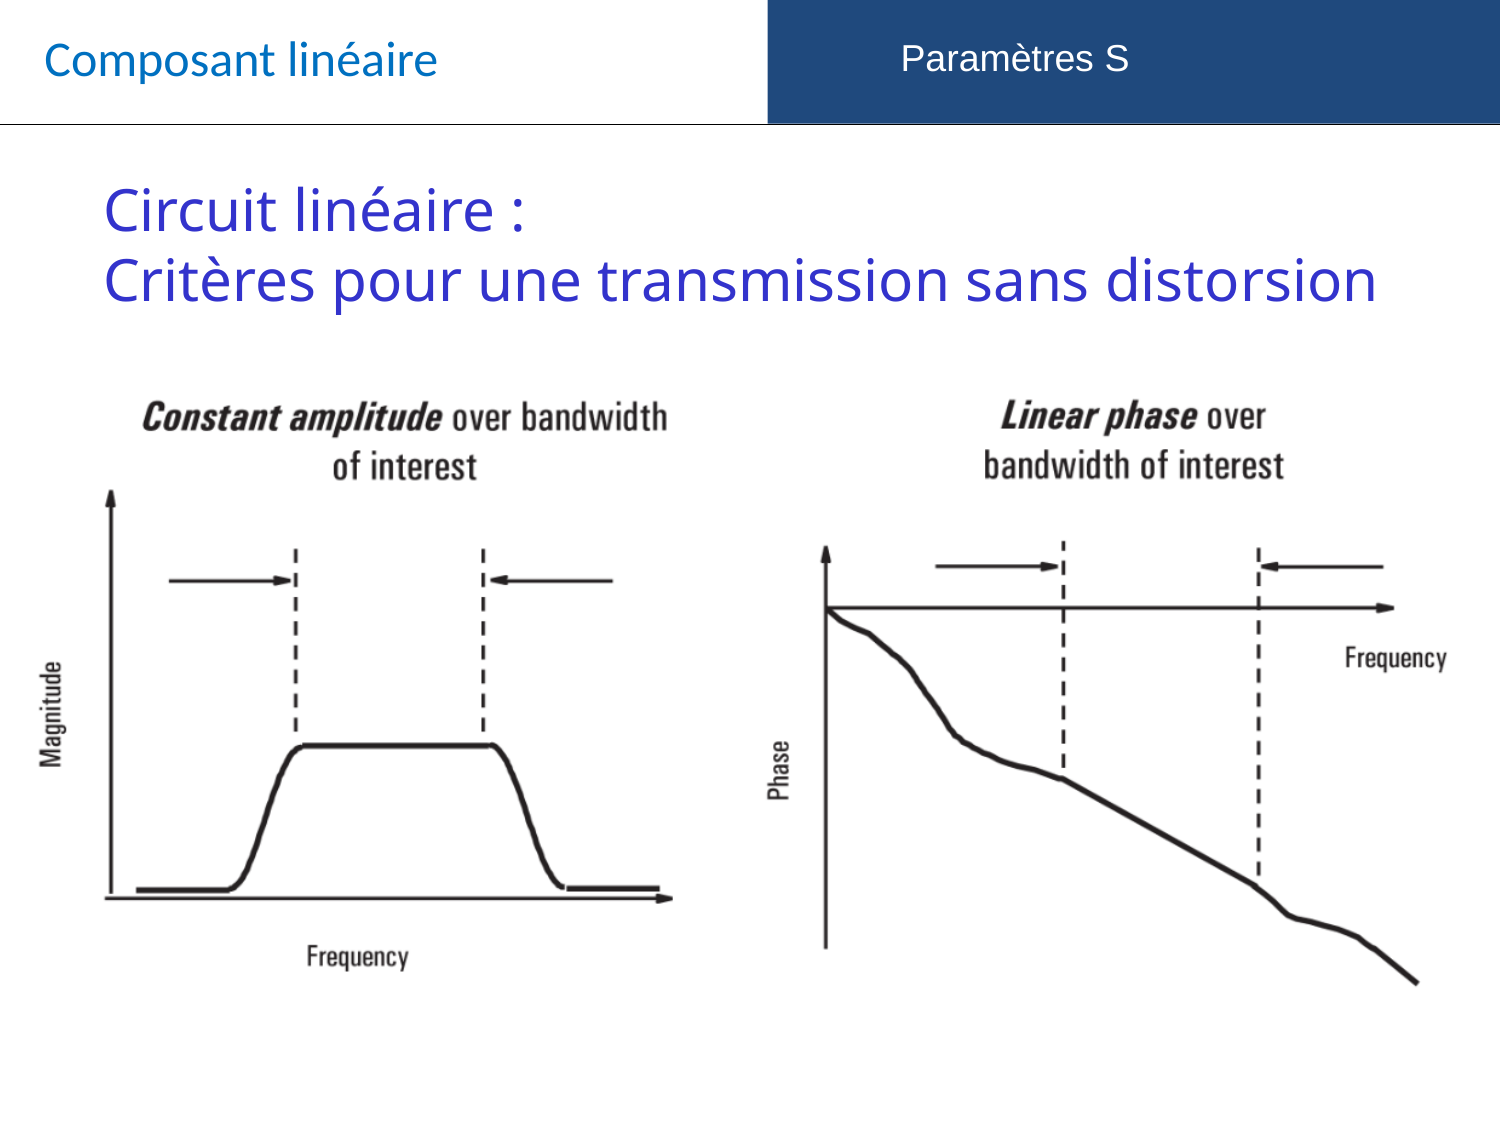

DUT GEII
Composant linéaire
Paramètres S
Circuit linéaire :
Critères pour une transmission sans distorsion